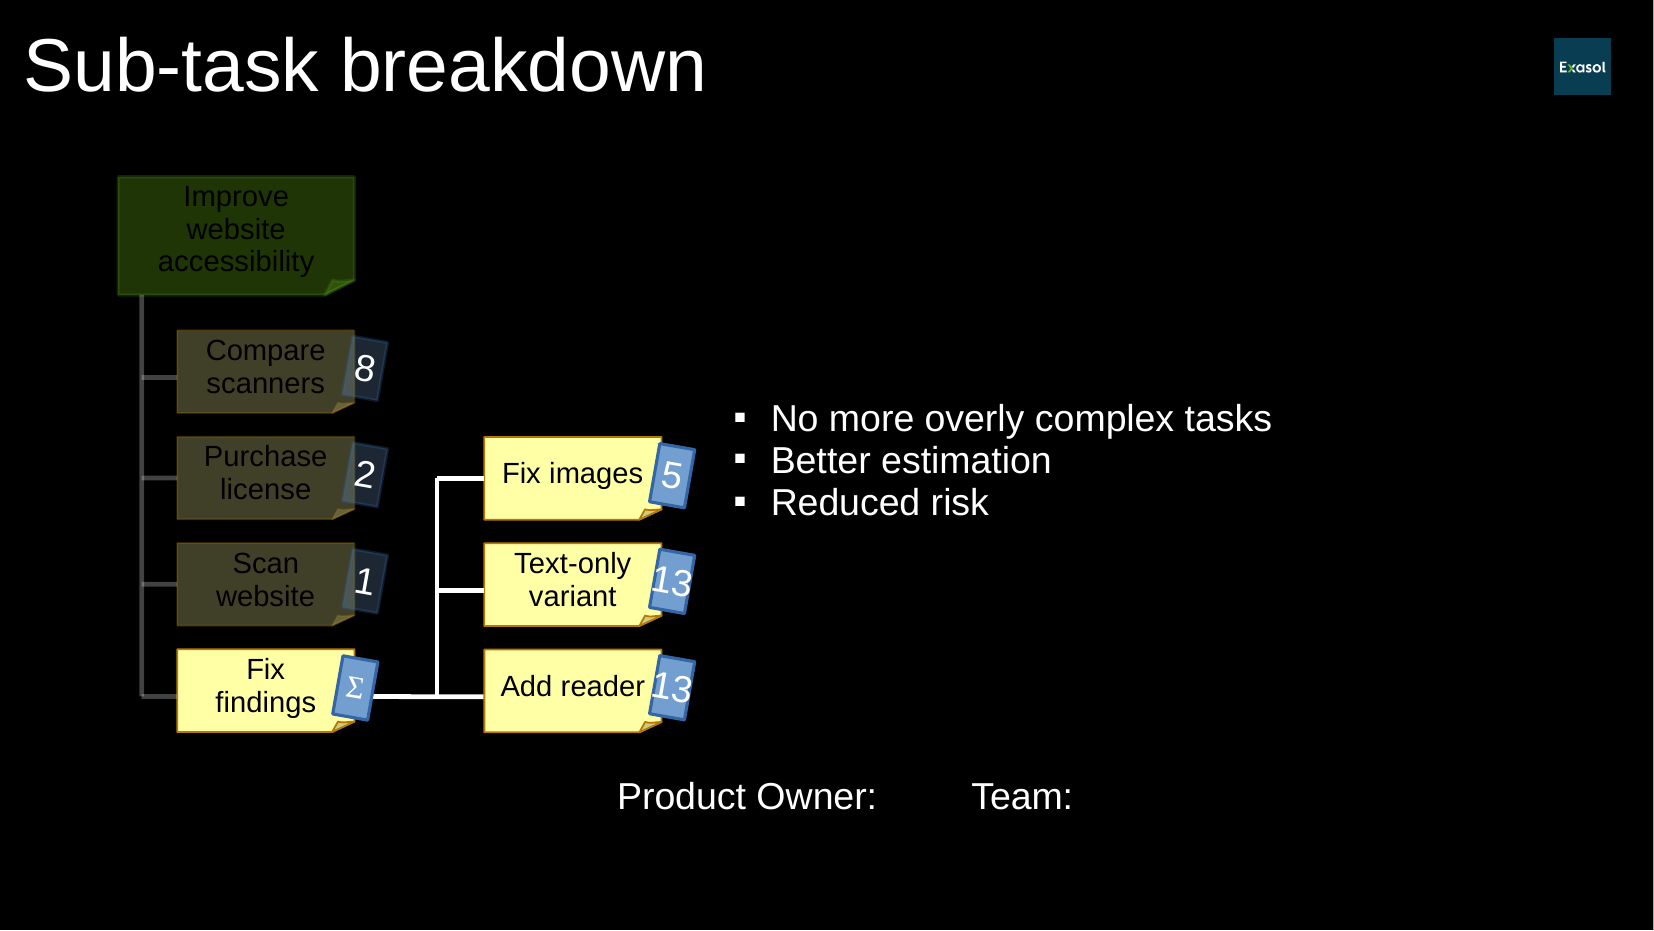

# Sub-task breakdown
Improve website accessibility
Compare scanners
8
No more overly complex tasks
Better estimation
Reduced risk
Purchase license
Fix images
2
5
Scan website
Text-only variant
1
13
Fix findings
Add reader
13
Σ
Product Owner: 	Team: